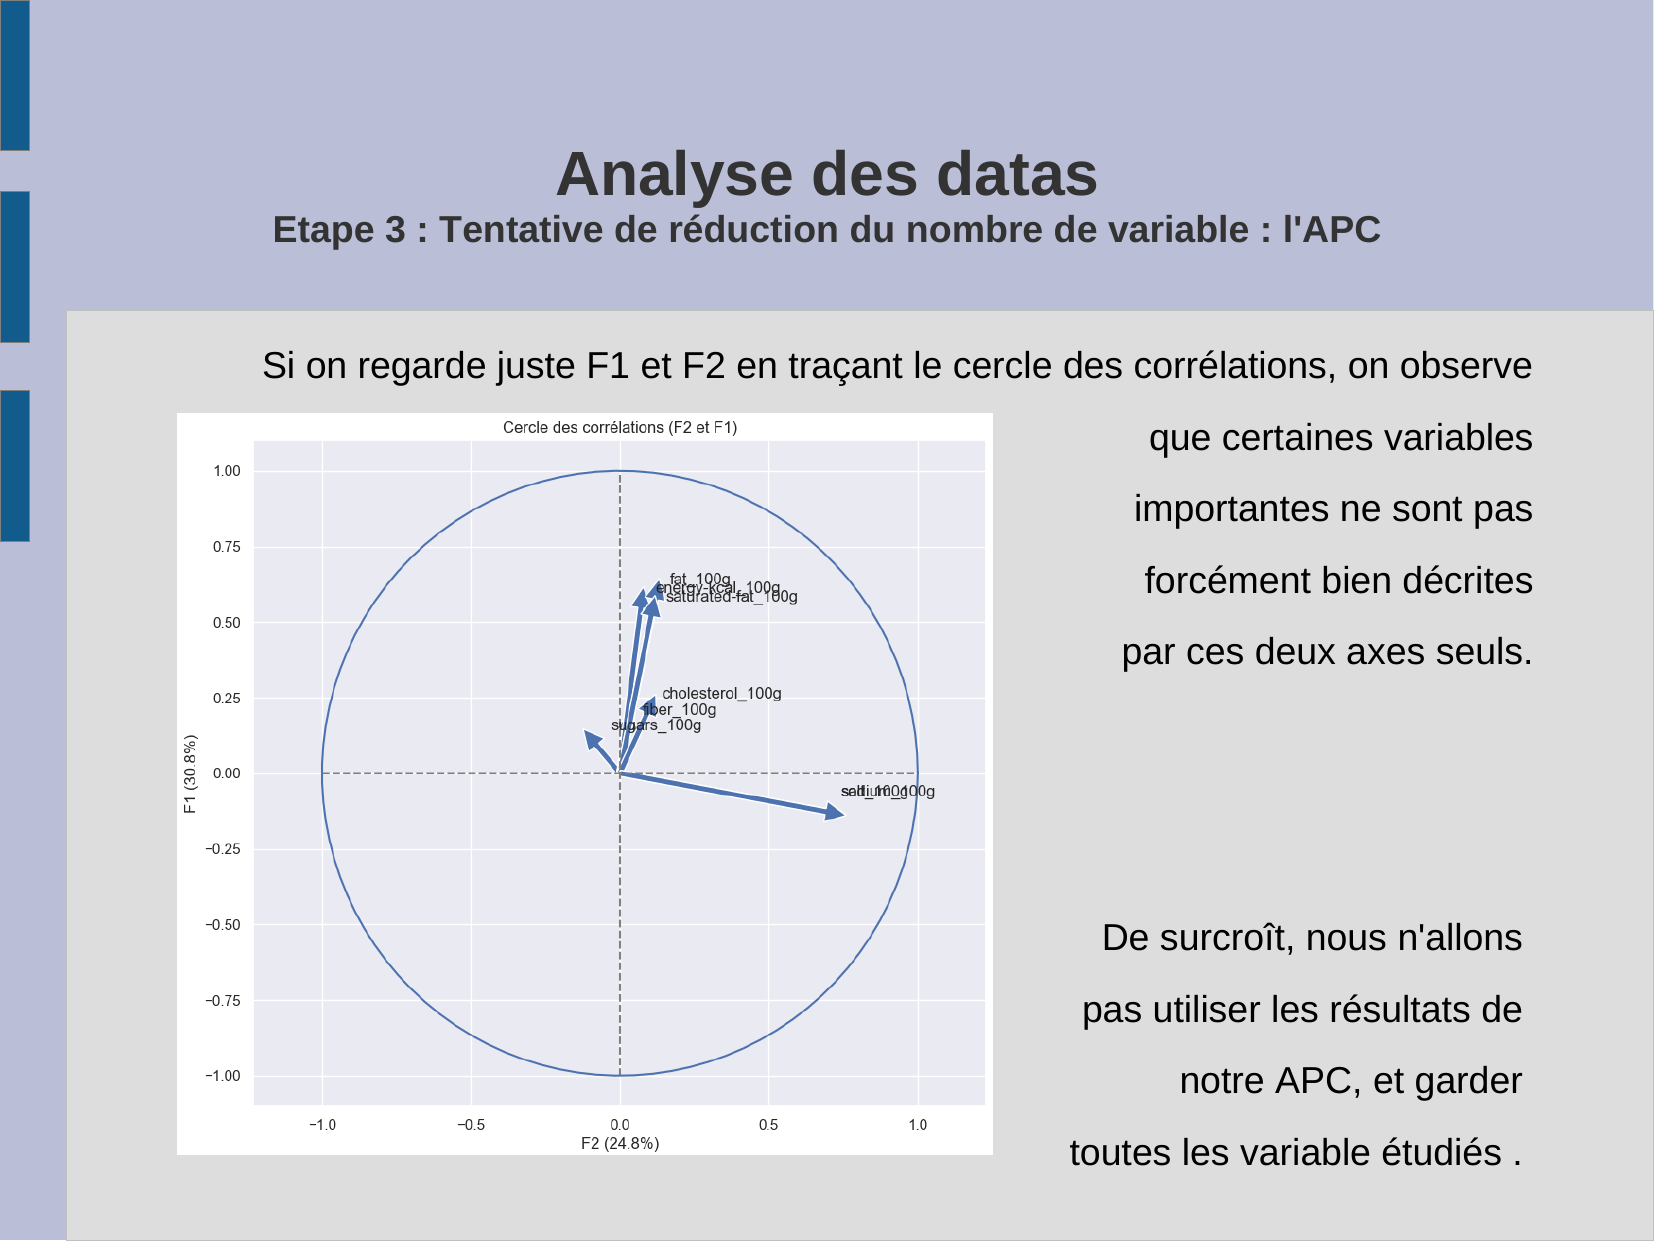

# Analyse des datas Etape 3 : Tentative de réduction du nombre de variable : l'APC
Si on regarde juste F1 et F2 en traçant le cercle des corrélations, on observe
 que certaines variables
importantes ne sont pas
forcément bien décrites
par ces deux axes seuls.
De surcroît, nous n'allons
pas utiliser les résultats de
notre APC, et garder
toutes les variable étudiés .